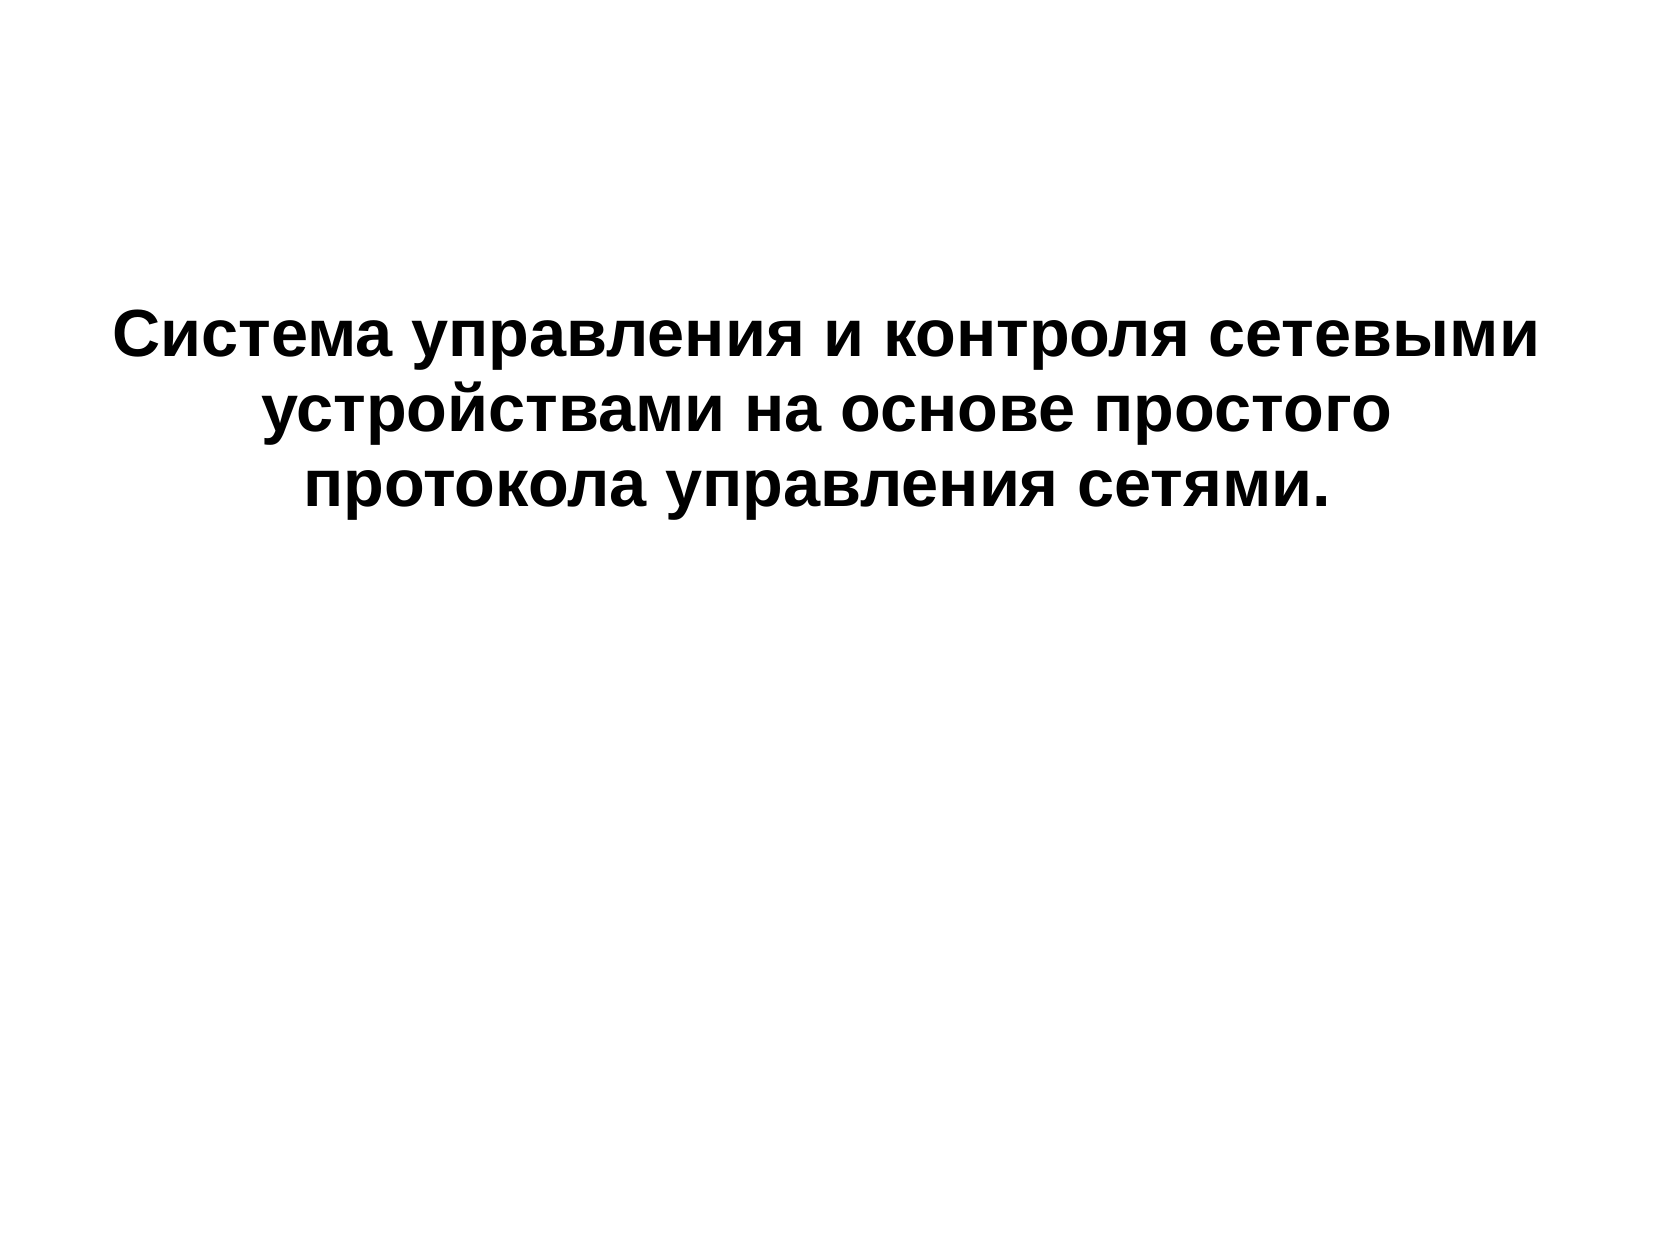

#
Система управления и контроля сетевыми устройствами на основе простого протокола управления сетями.